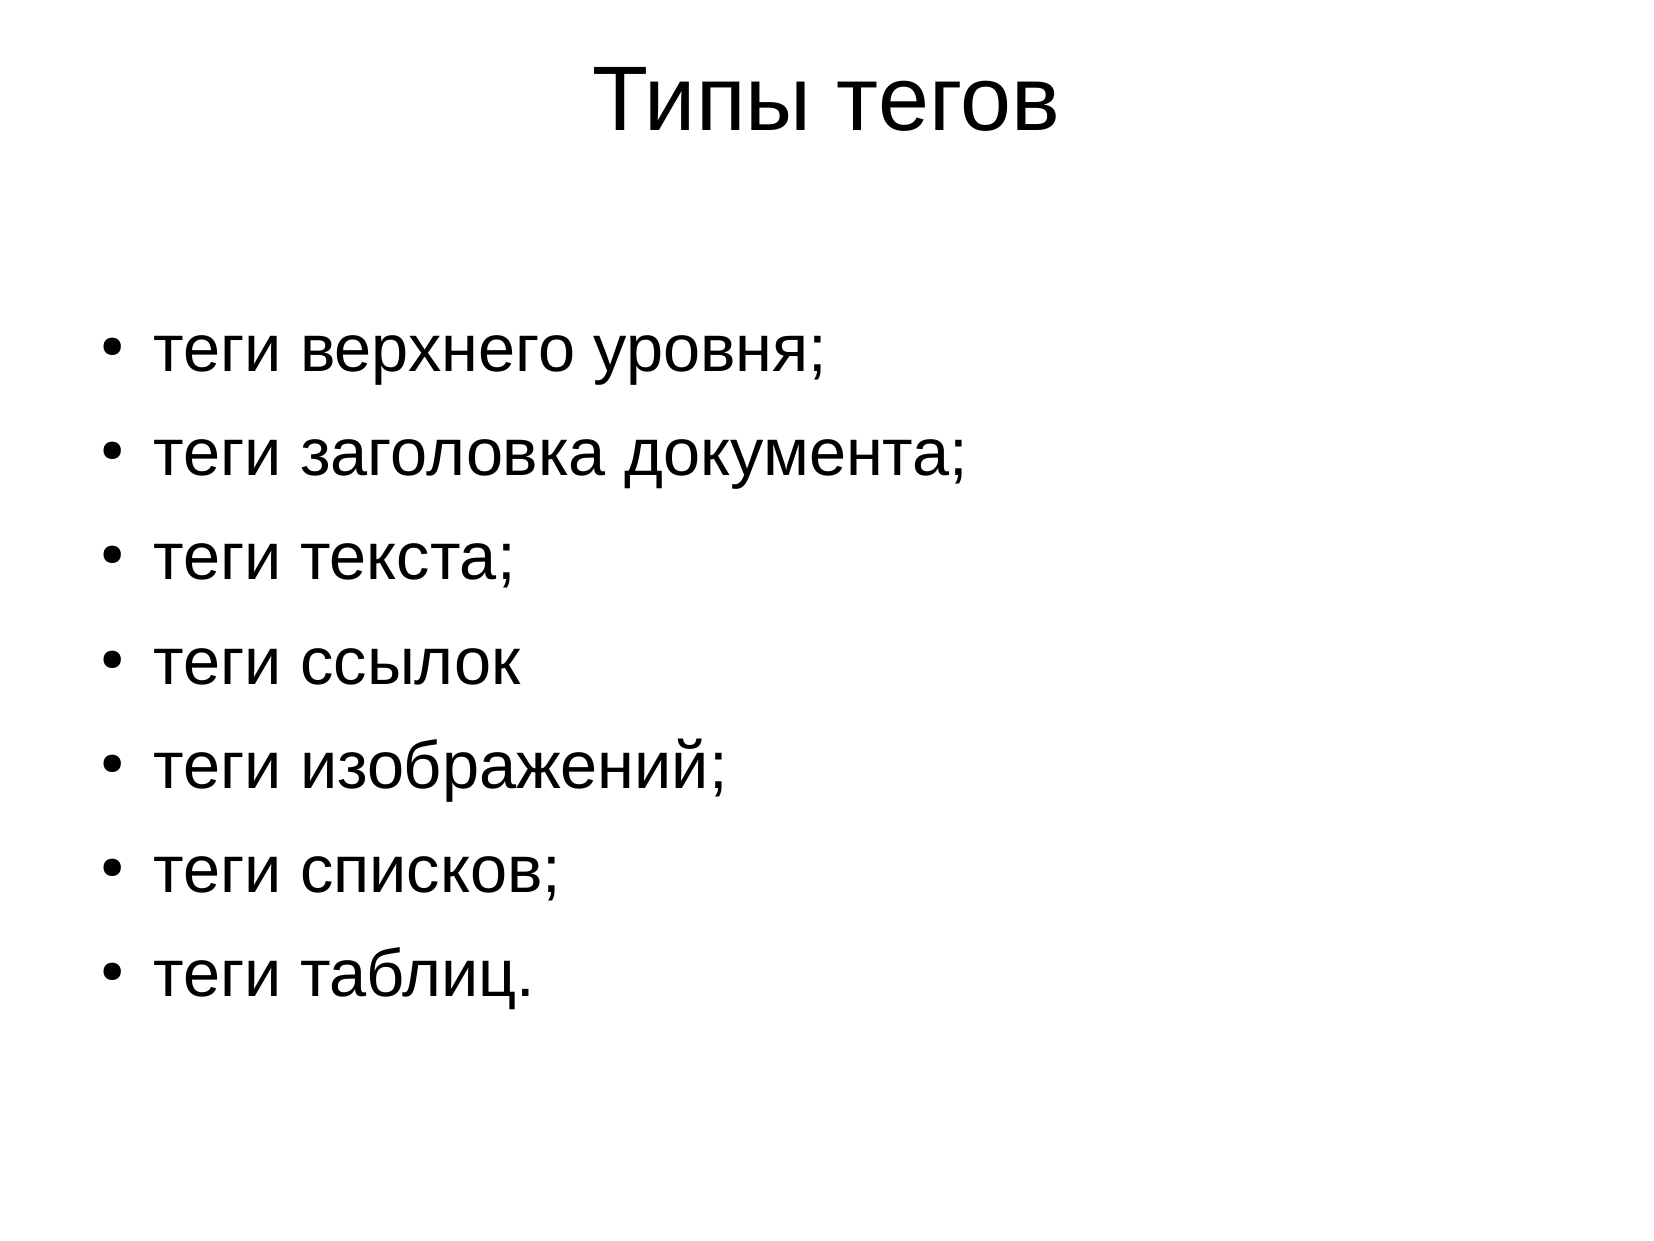

# Типы тегов
теги верхнего уровня;
теги заголовка документа;
теги текста;
теги ссылок
теги изображений;
теги списков;
теги таблиц.